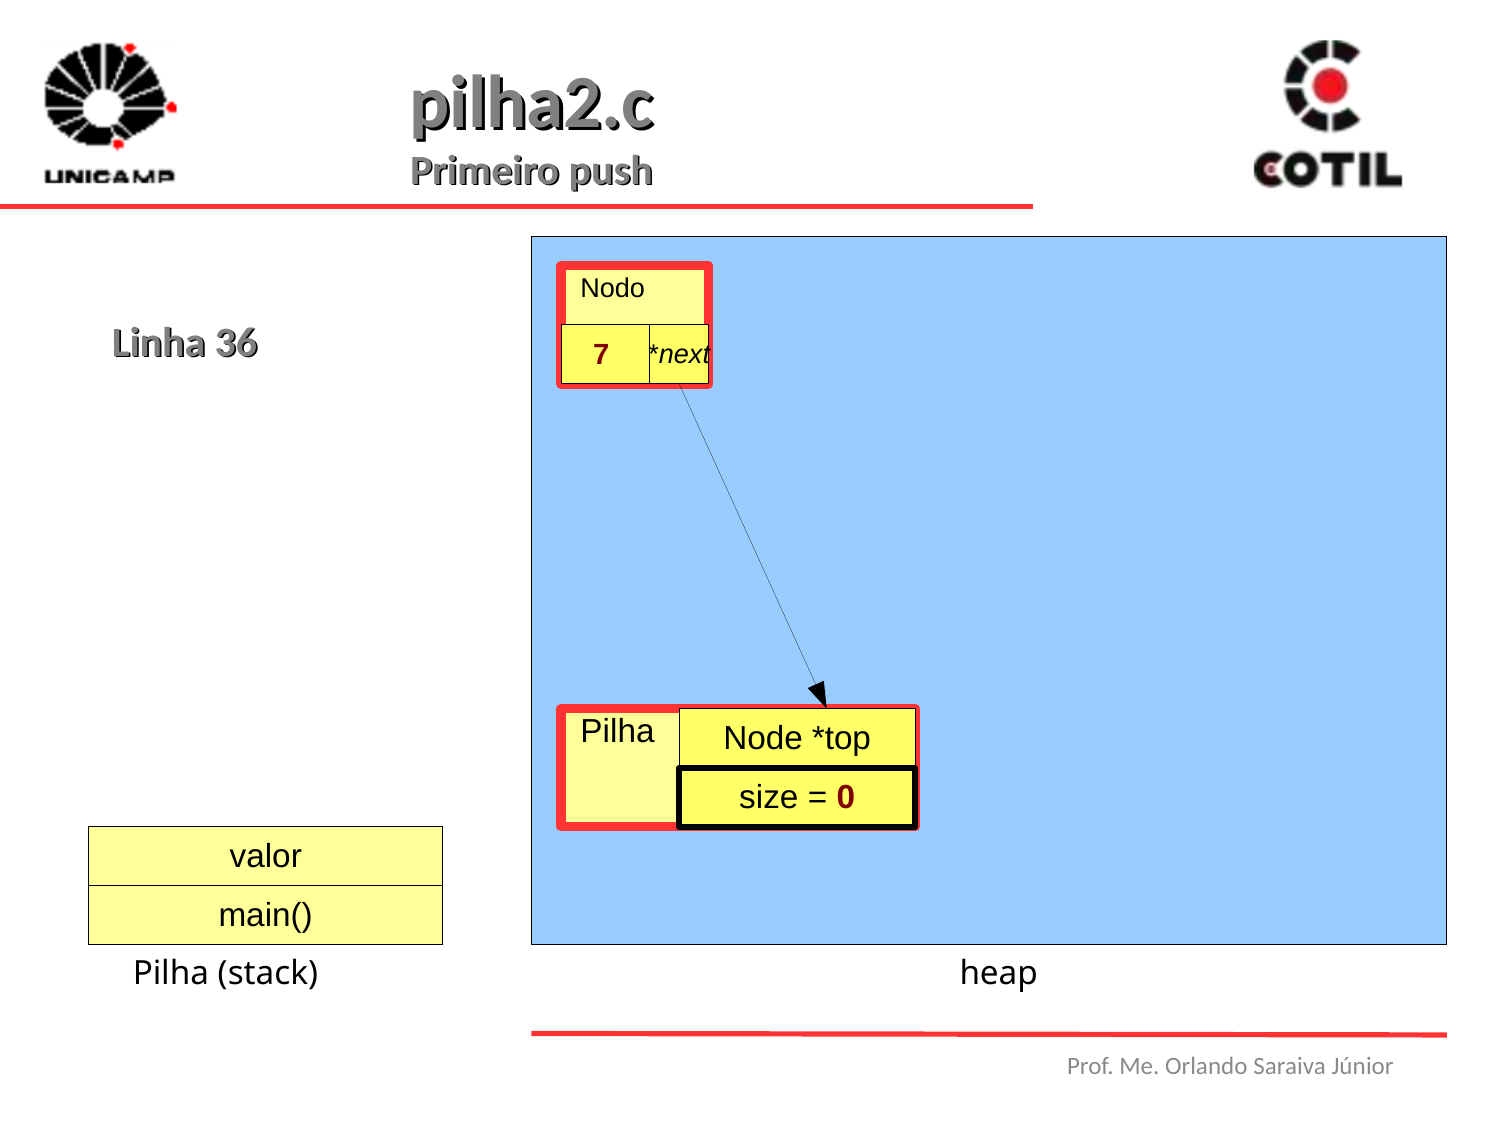

# pilha2.c Primeiro push
Nodo
7
*next
Linha 36
Pilha
Node *top
size = 0
valor
main()
heap
Pilha (stack)